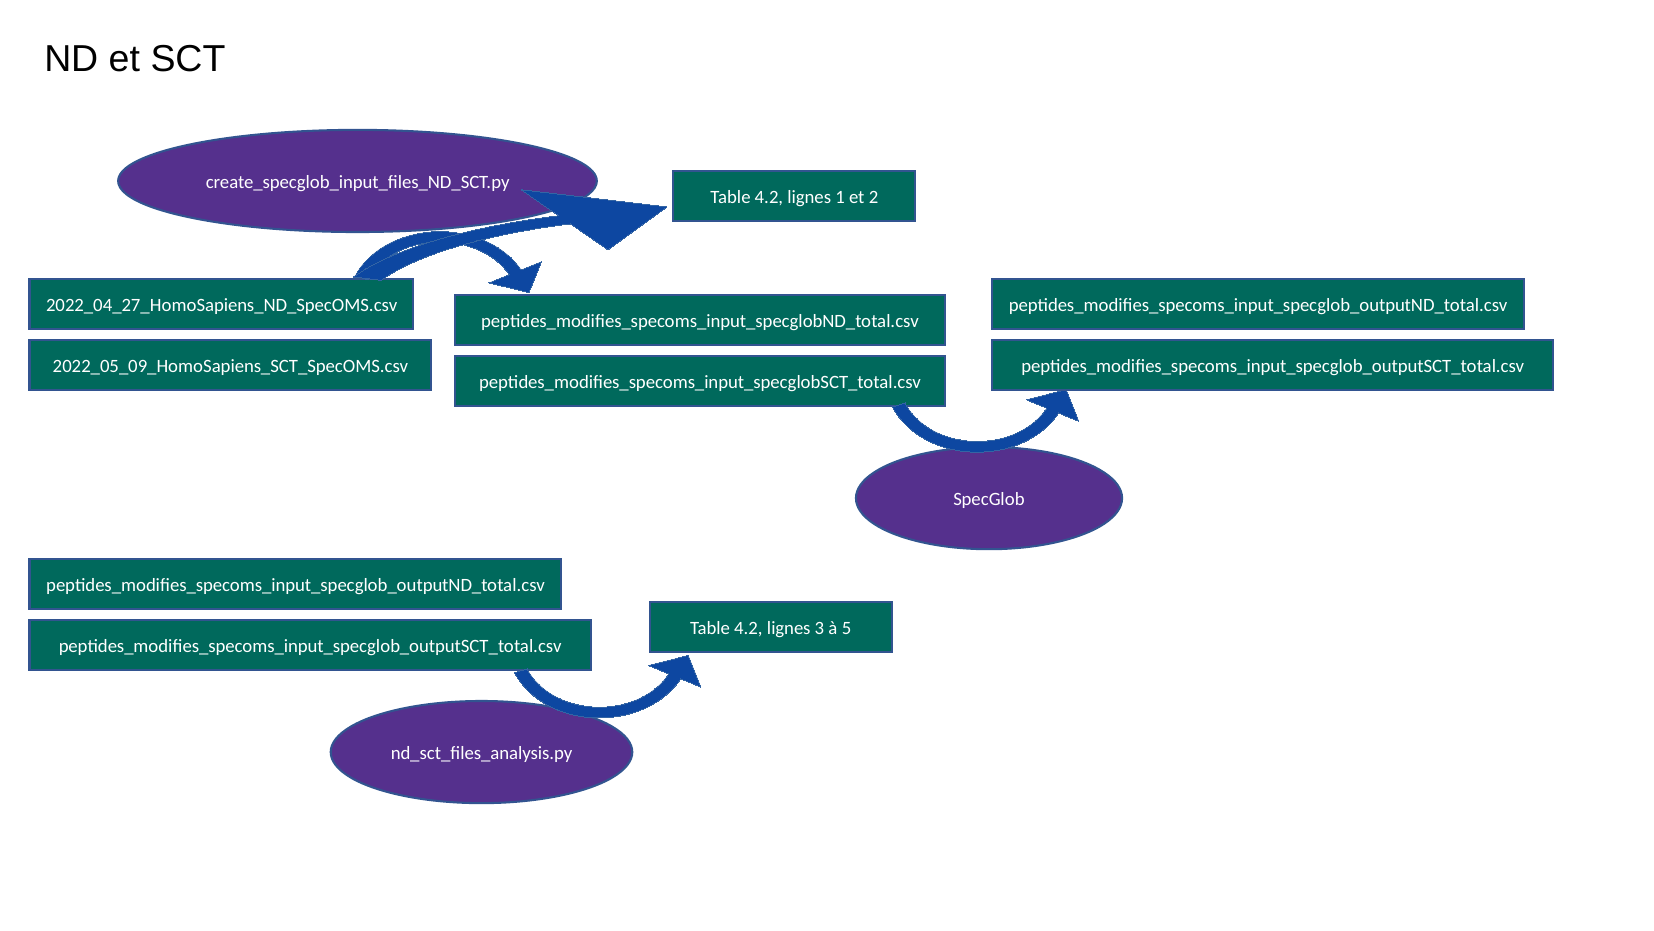

ND et SCT
create_specglob_input_files_ND_SCT.py
Table 4.2, lignes 1 et 2
2022_04_27_HomoSapiens_ND_SpecOMS.csv
peptides_modifies_specoms_input_specglob_outputND_total.csv
peptides_modifies_specoms_input_specglobND_total.csv
2022_05_09_HomoSapiens_SCT_SpecOMS.csv
peptides_modifies_specoms_input_specglob_outputSCT_total.csv
peptides_modifies_specoms_input_specglobSCT_total.csv
SpecGlob
peptides_modifies_specoms_input_specglob_outputND_total.csv
Table 4.2, lignes 3 à 5
peptides_modifies_specoms_input_specglob_outputSCT_total.csv
nd_sct_files_analysis.py